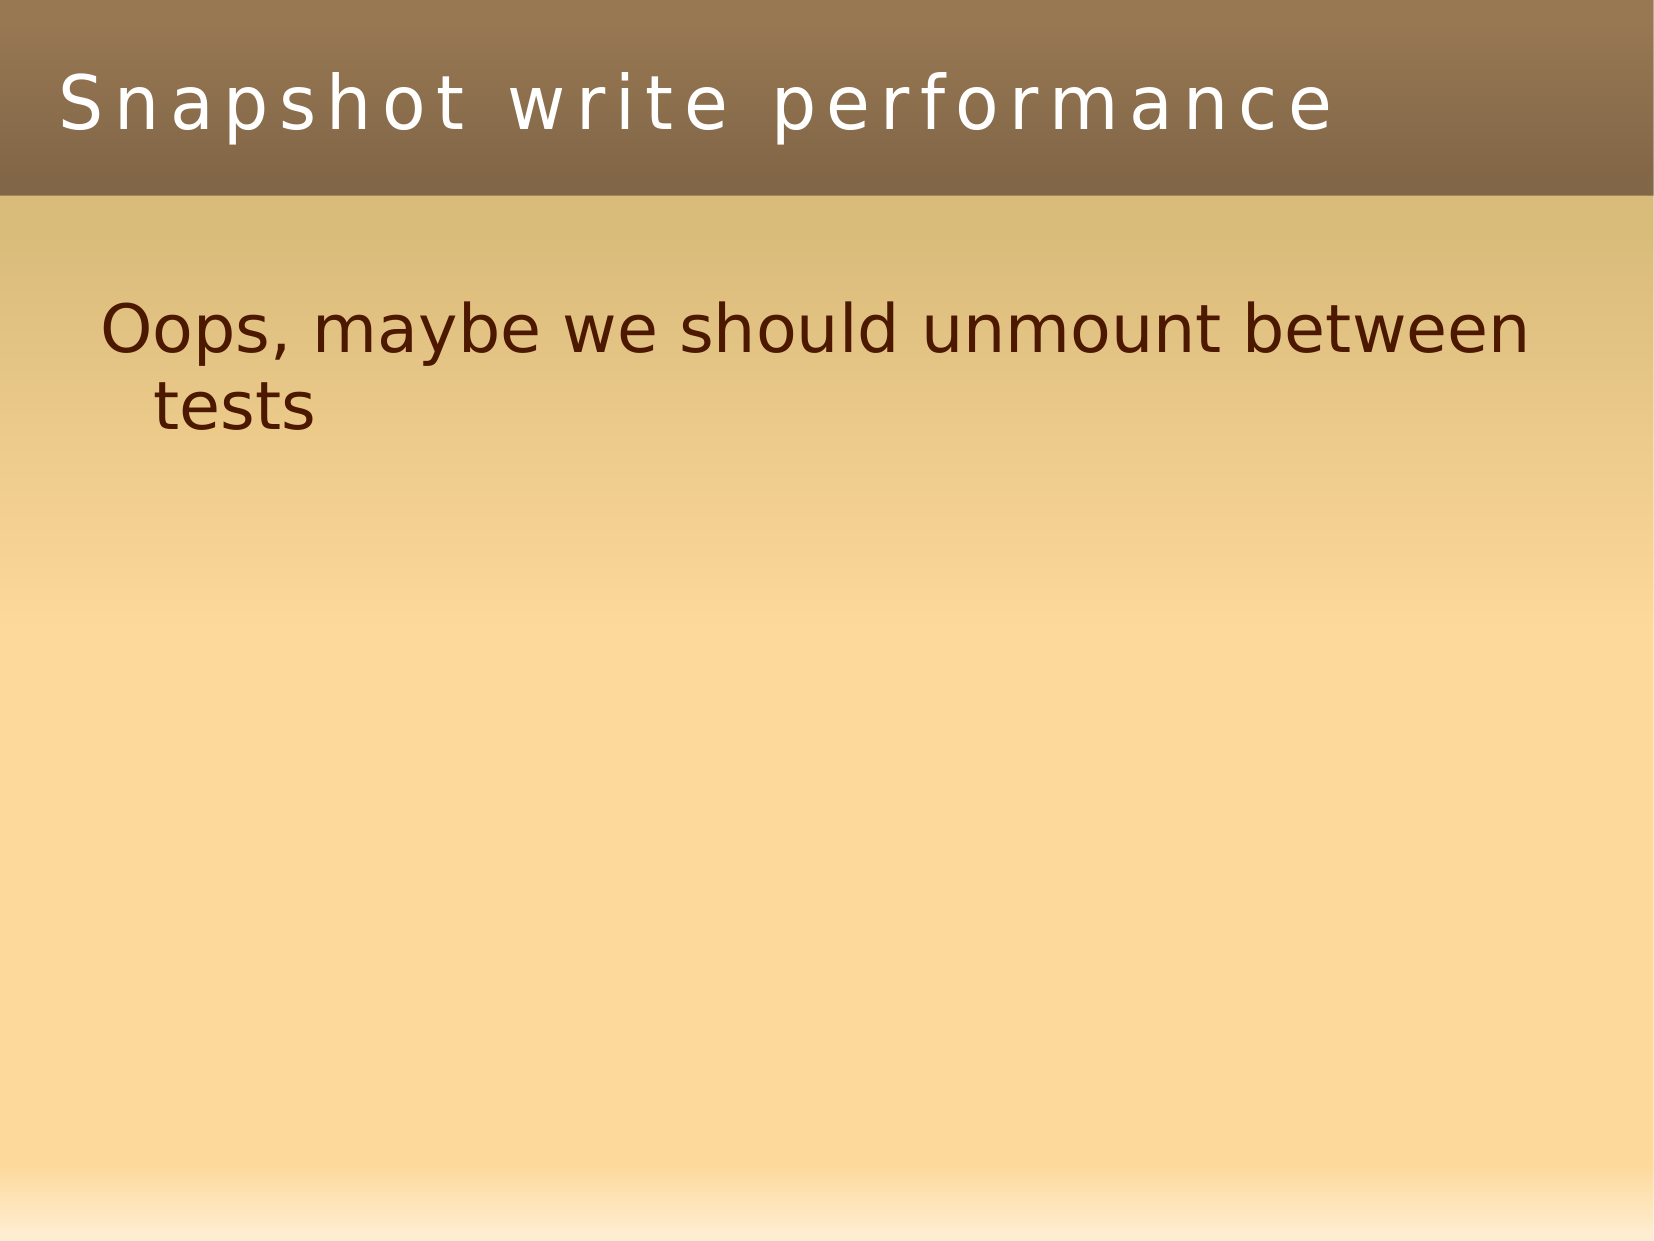

# Snapshot write performance
Oops, maybe we should unmount between tests